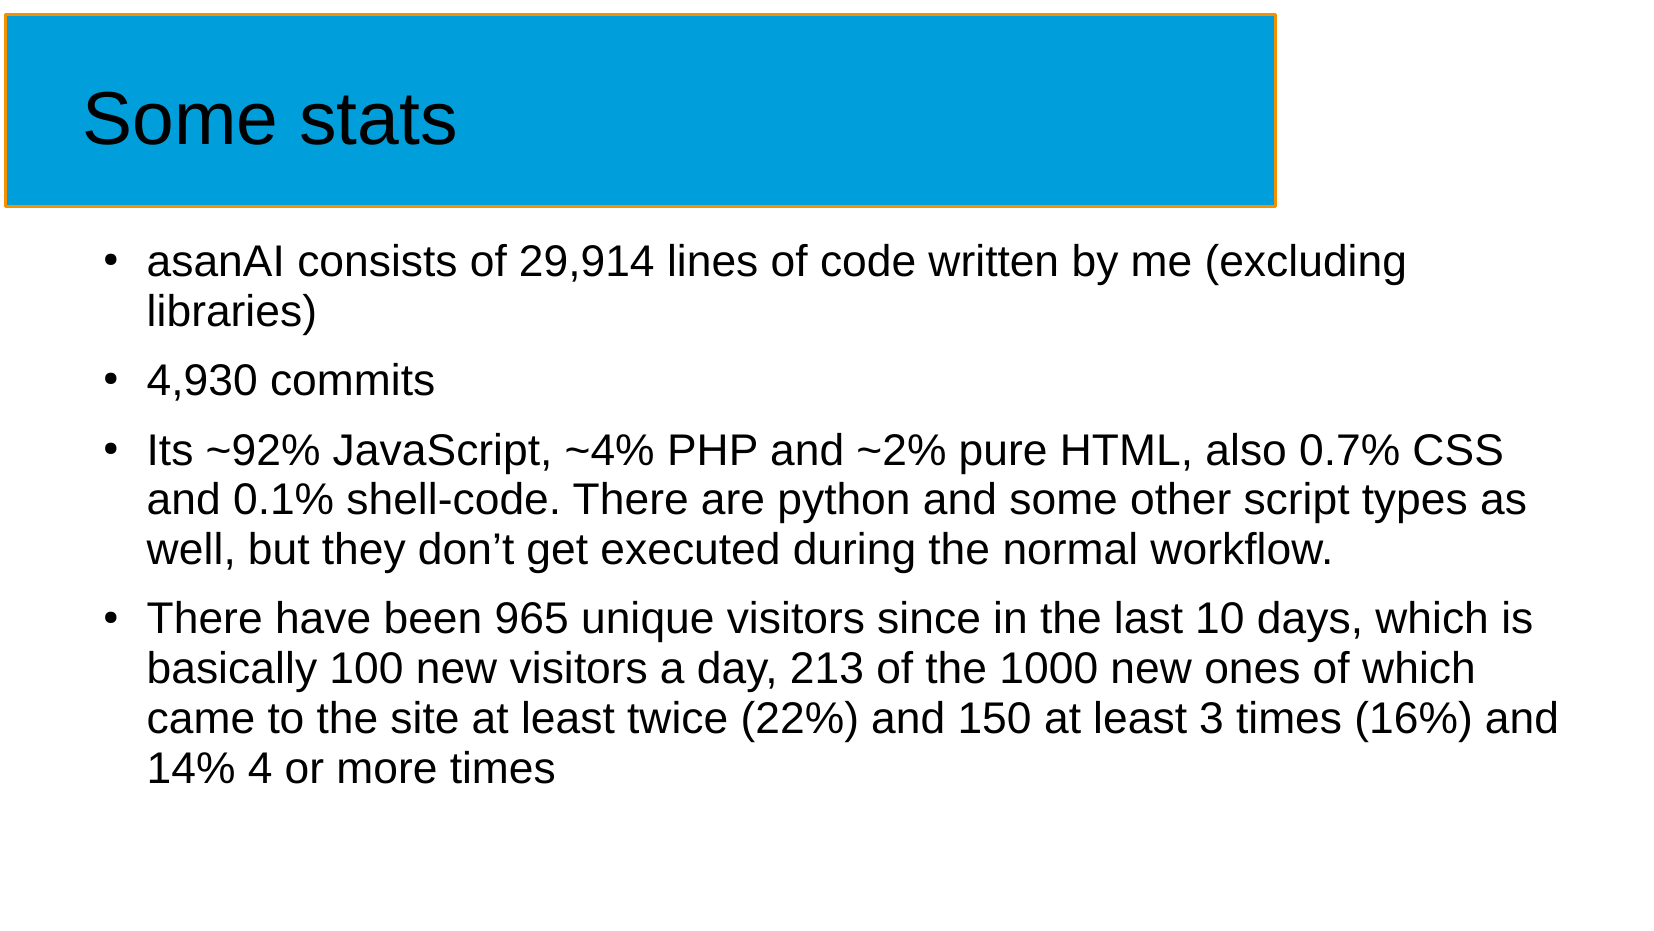

# Some stats
asanAI consists of 29,914 lines of code written by me (excluding libraries)
4,930 commits
Its ~92% JavaScript, ~4% PHP and ~2% pure HTML, also 0.7% CSS and 0.1% shell-code. There are python and some other script types as well, but they don’t get executed during the normal workflow.
There have been 965 unique visitors since in the last 10 days, which is basically 100 new visitors a day, 213 of the 1000 new ones of which came to the site at least twice (22%) and 150 at least 3 times (16%) and 14% 4 or more times